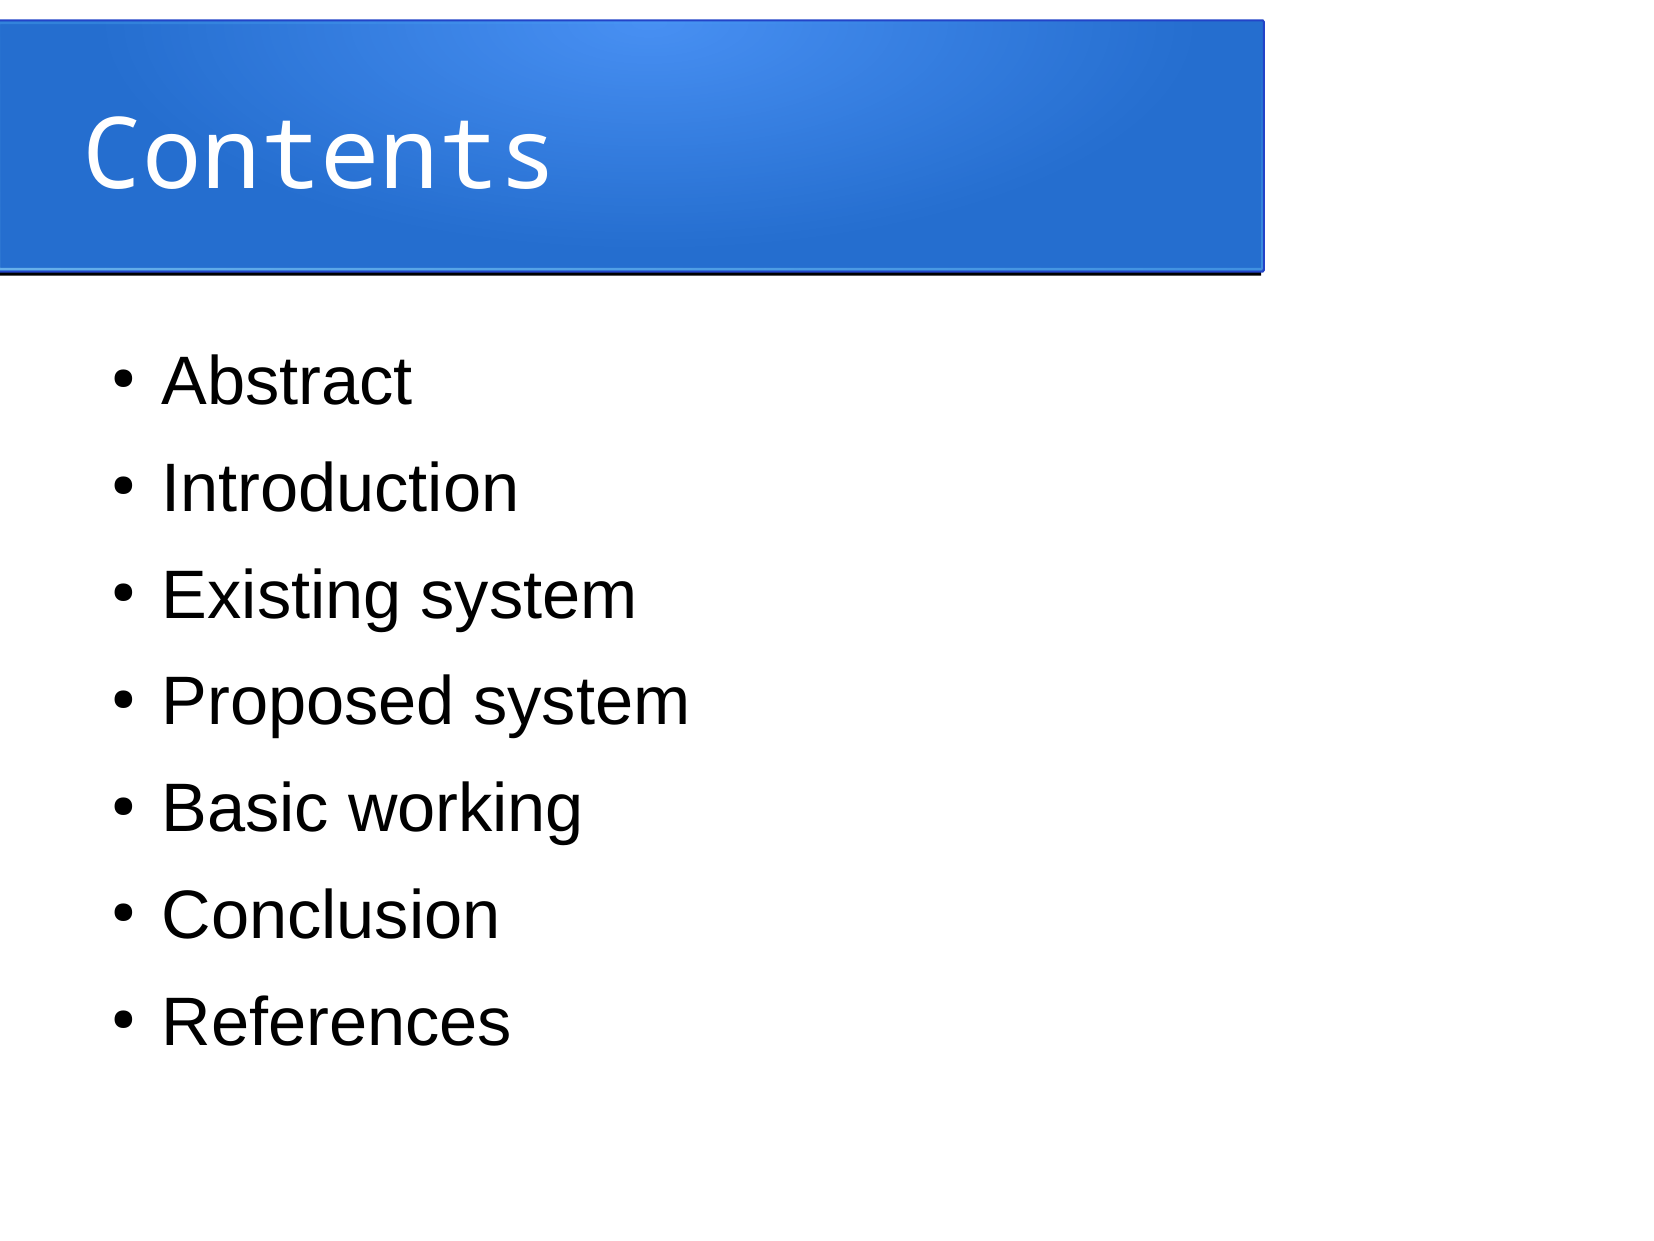

# Contents
Abstract
Introduction
Existing system
Proposed system
Basic working
Conclusion
References